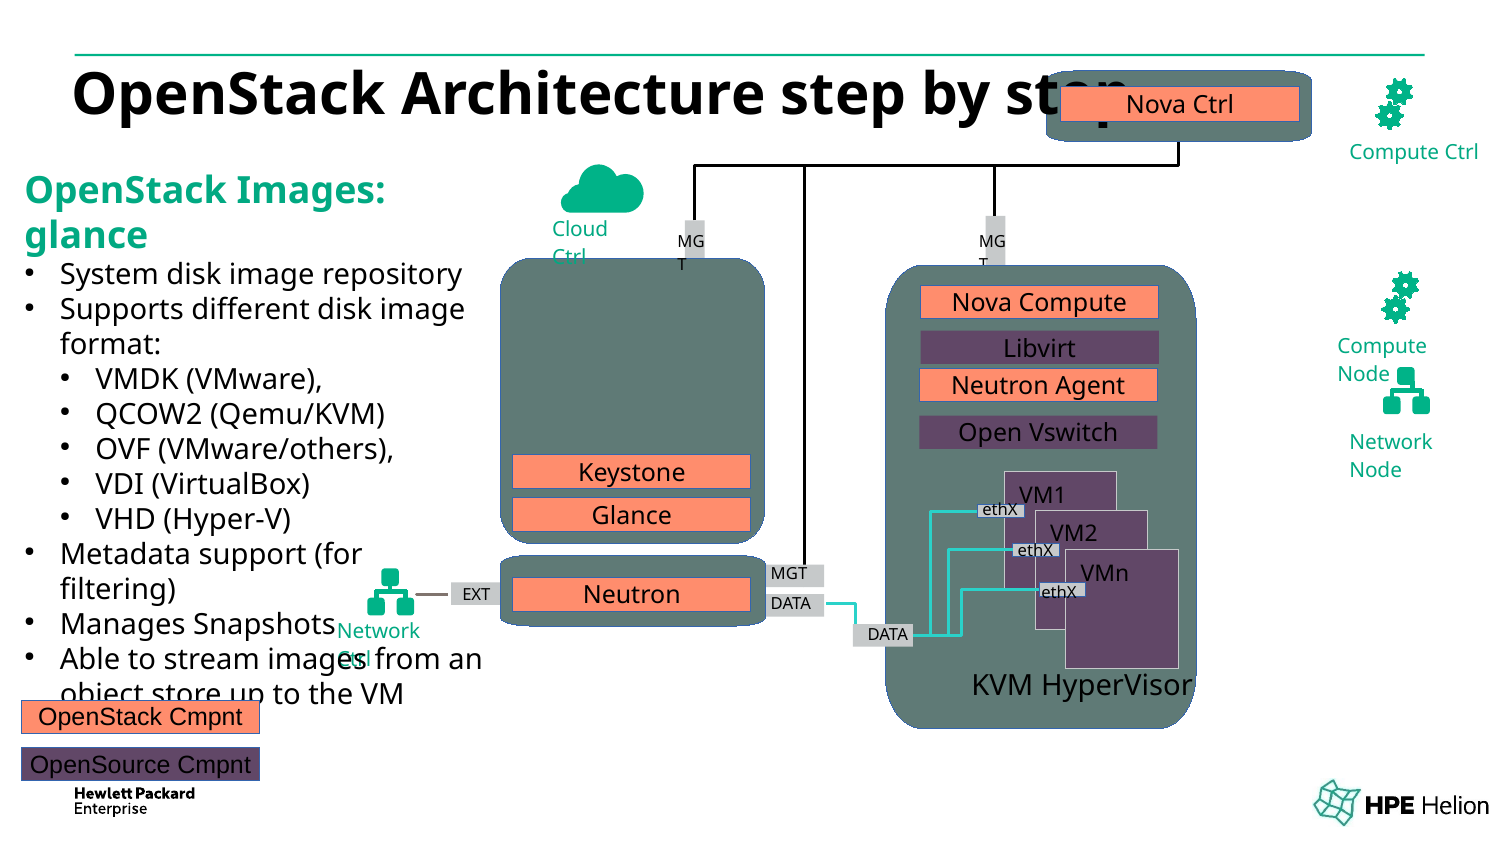

# OpenStack Architecture step by step
Compute Ctrl
Nova Ctrl
Cloud Ctrl
OpenStack Images: glance
System disk image repository
Supports different disk image format:
VMDK (VMware),
QCOW2 (Qemu/KVM)
OVF (VMware/others),
VDI (VirtualBox)
VHD (Hyper-V)
Metadata support (for filtering)
Manages Snapshots
Able to stream images from an object store up to the VM
MGT
MGT
 KVM HyperVisor
Compute Node
Nova Compute
Libvirt
Network Node
Neutron Agent
Open Vswitch
Keystone
VM1
ethX
Glance
VM2
ethX
VMn
MGT
Network Ctrl
ethX
EXT
Neutron
DATA
DATA
OpenStack Cmpnt
OpenSource Cmpnt